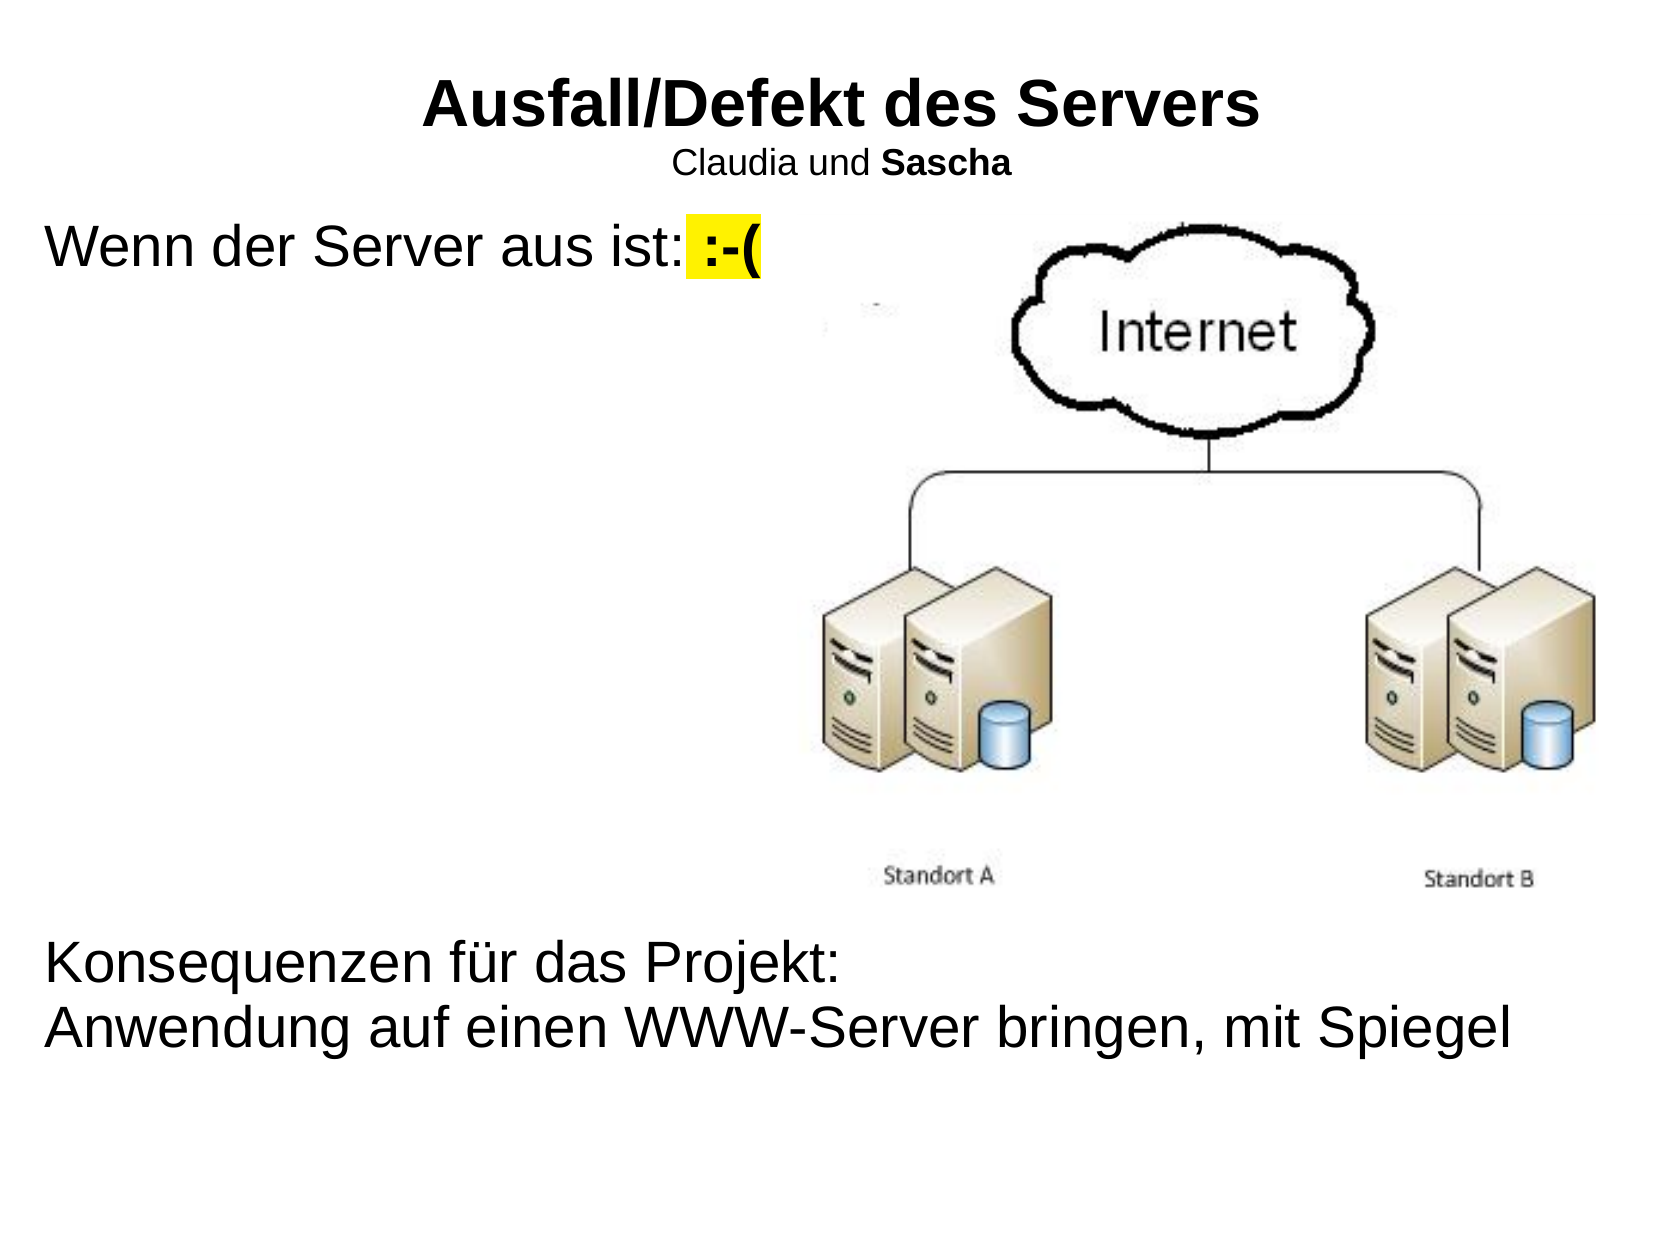

Ausfall/Defekt des Servers
Claudia und Sascha
Wenn der Server aus ist: :-(
Konsequenzen für das Projekt:
Anwendung auf einen WWW-Server bringen, mit Spiegel